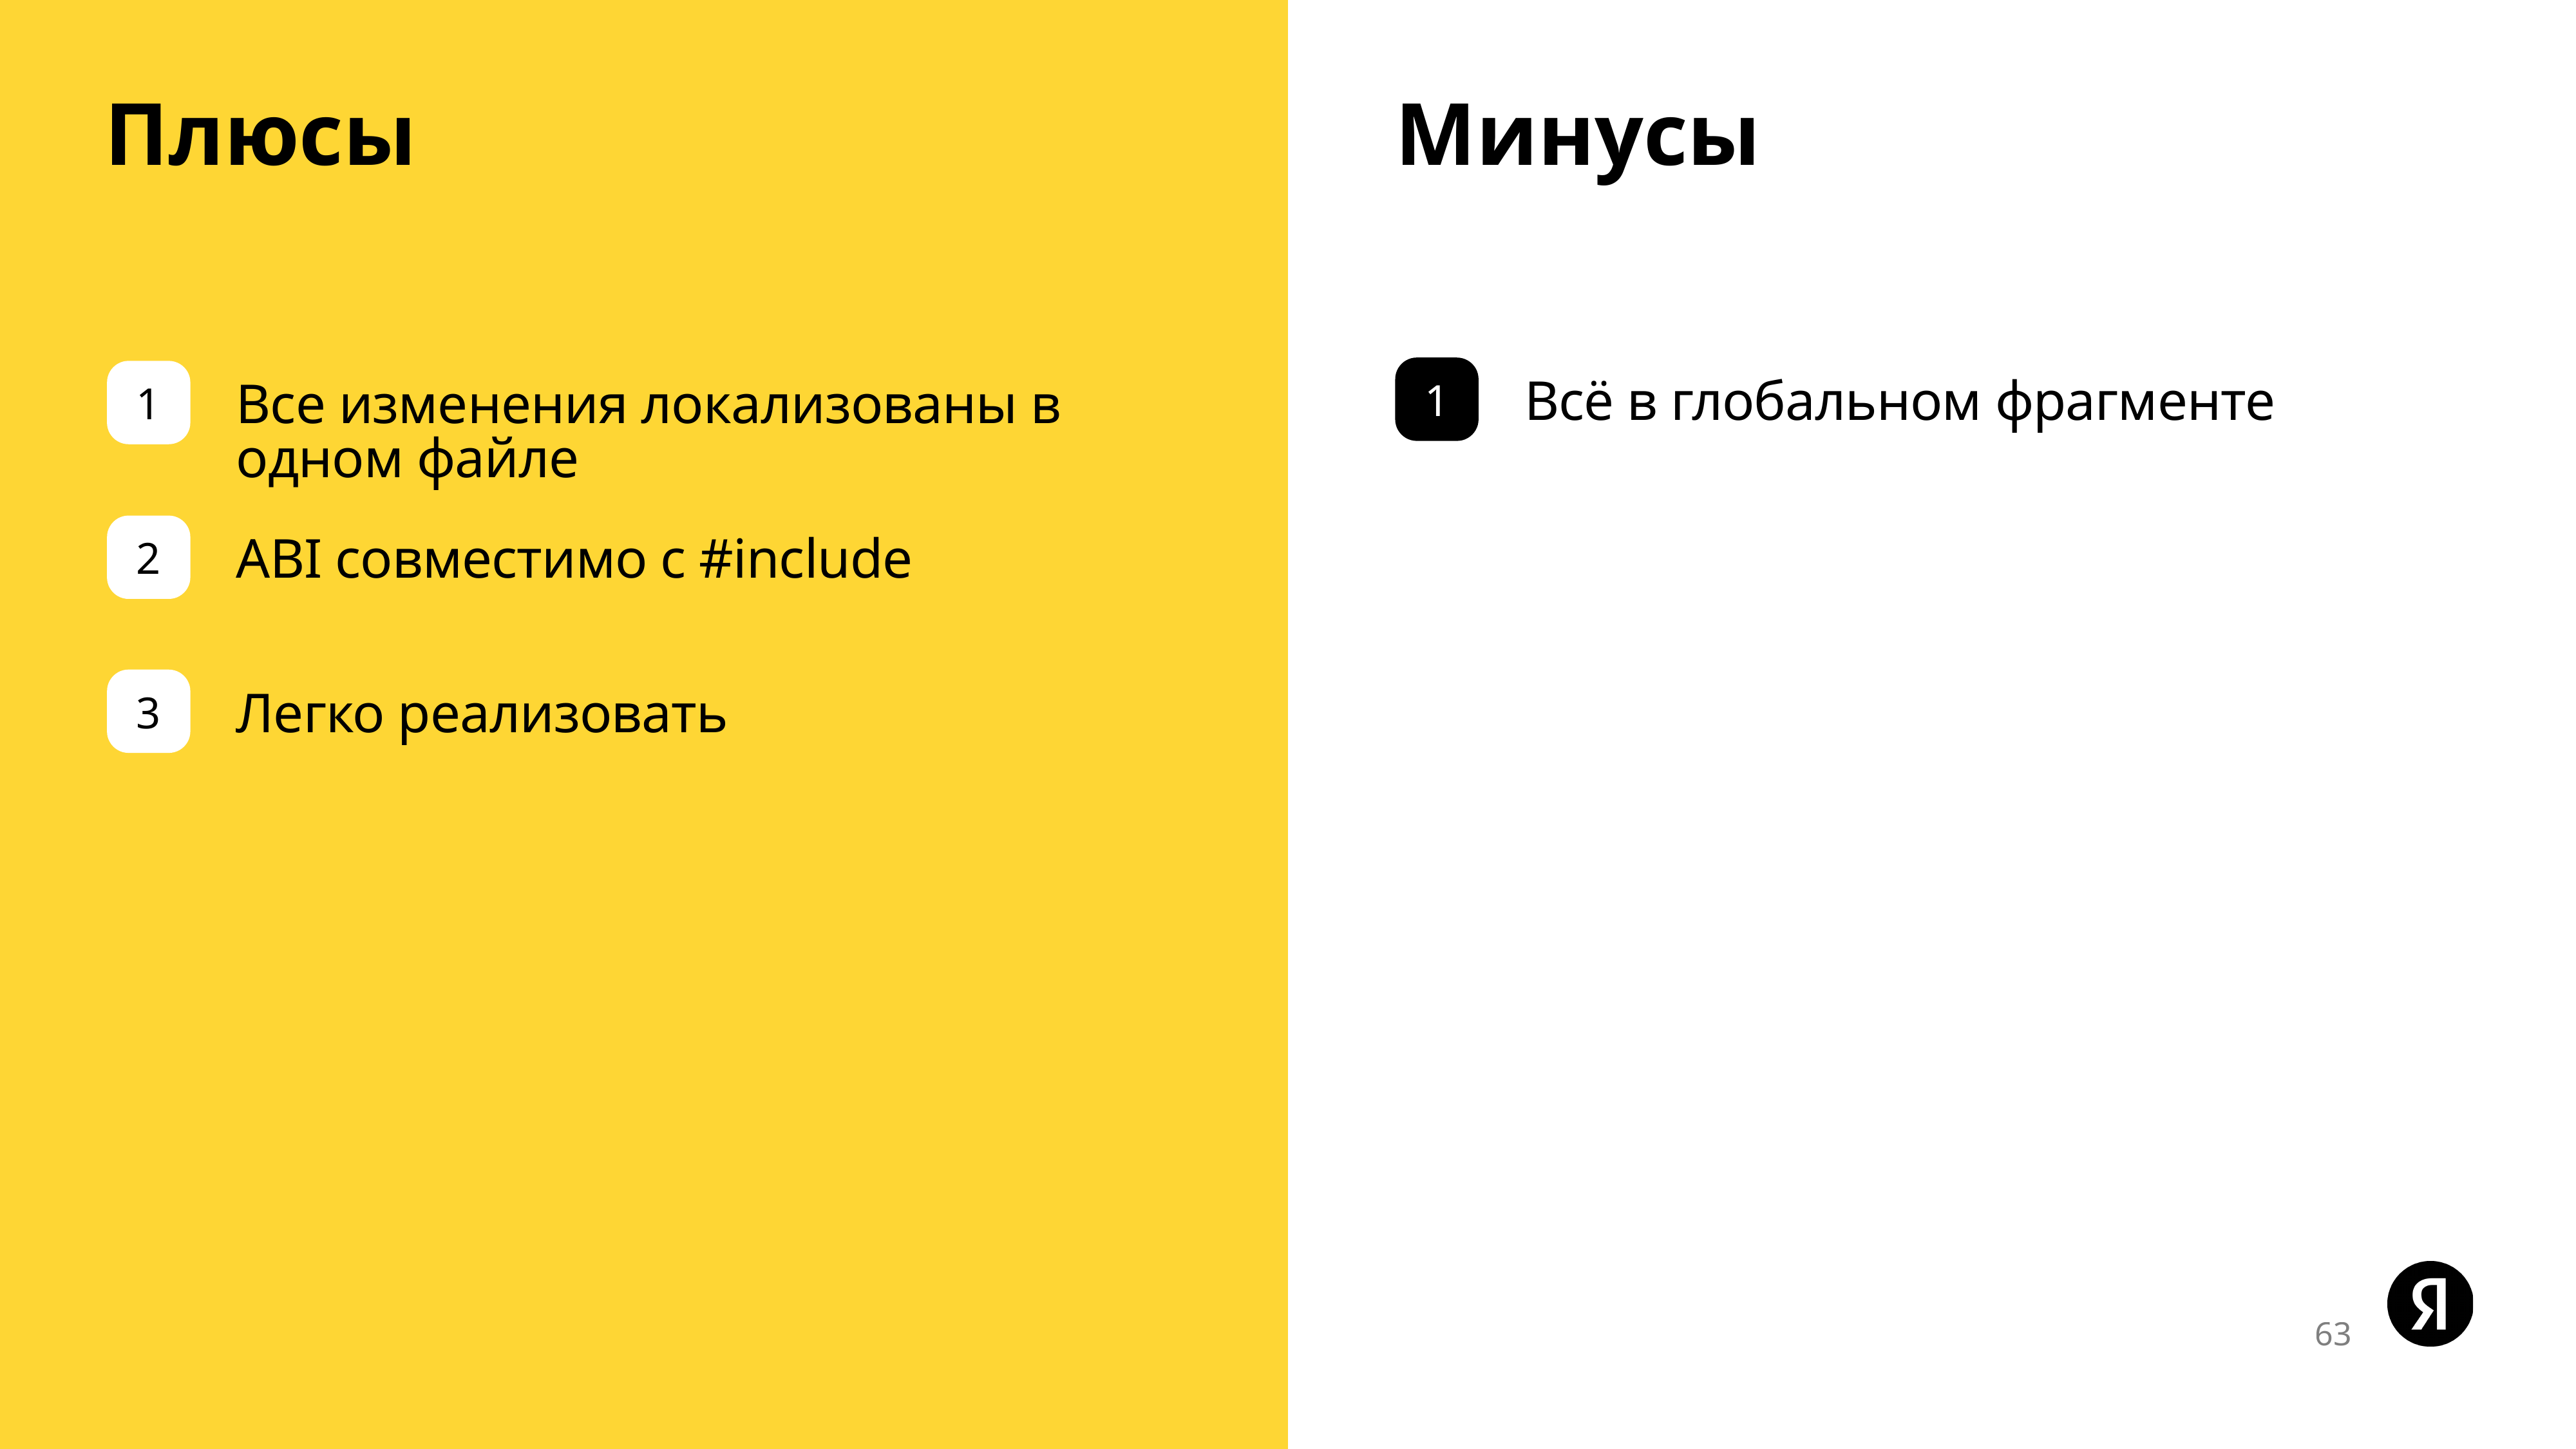

Плюсы
# Минусы
1
Всё в глобальном фрагменте
1
Все изменения локализованы в одном файле
2
ABI совместимо с #include
3
Легко реализовать
63